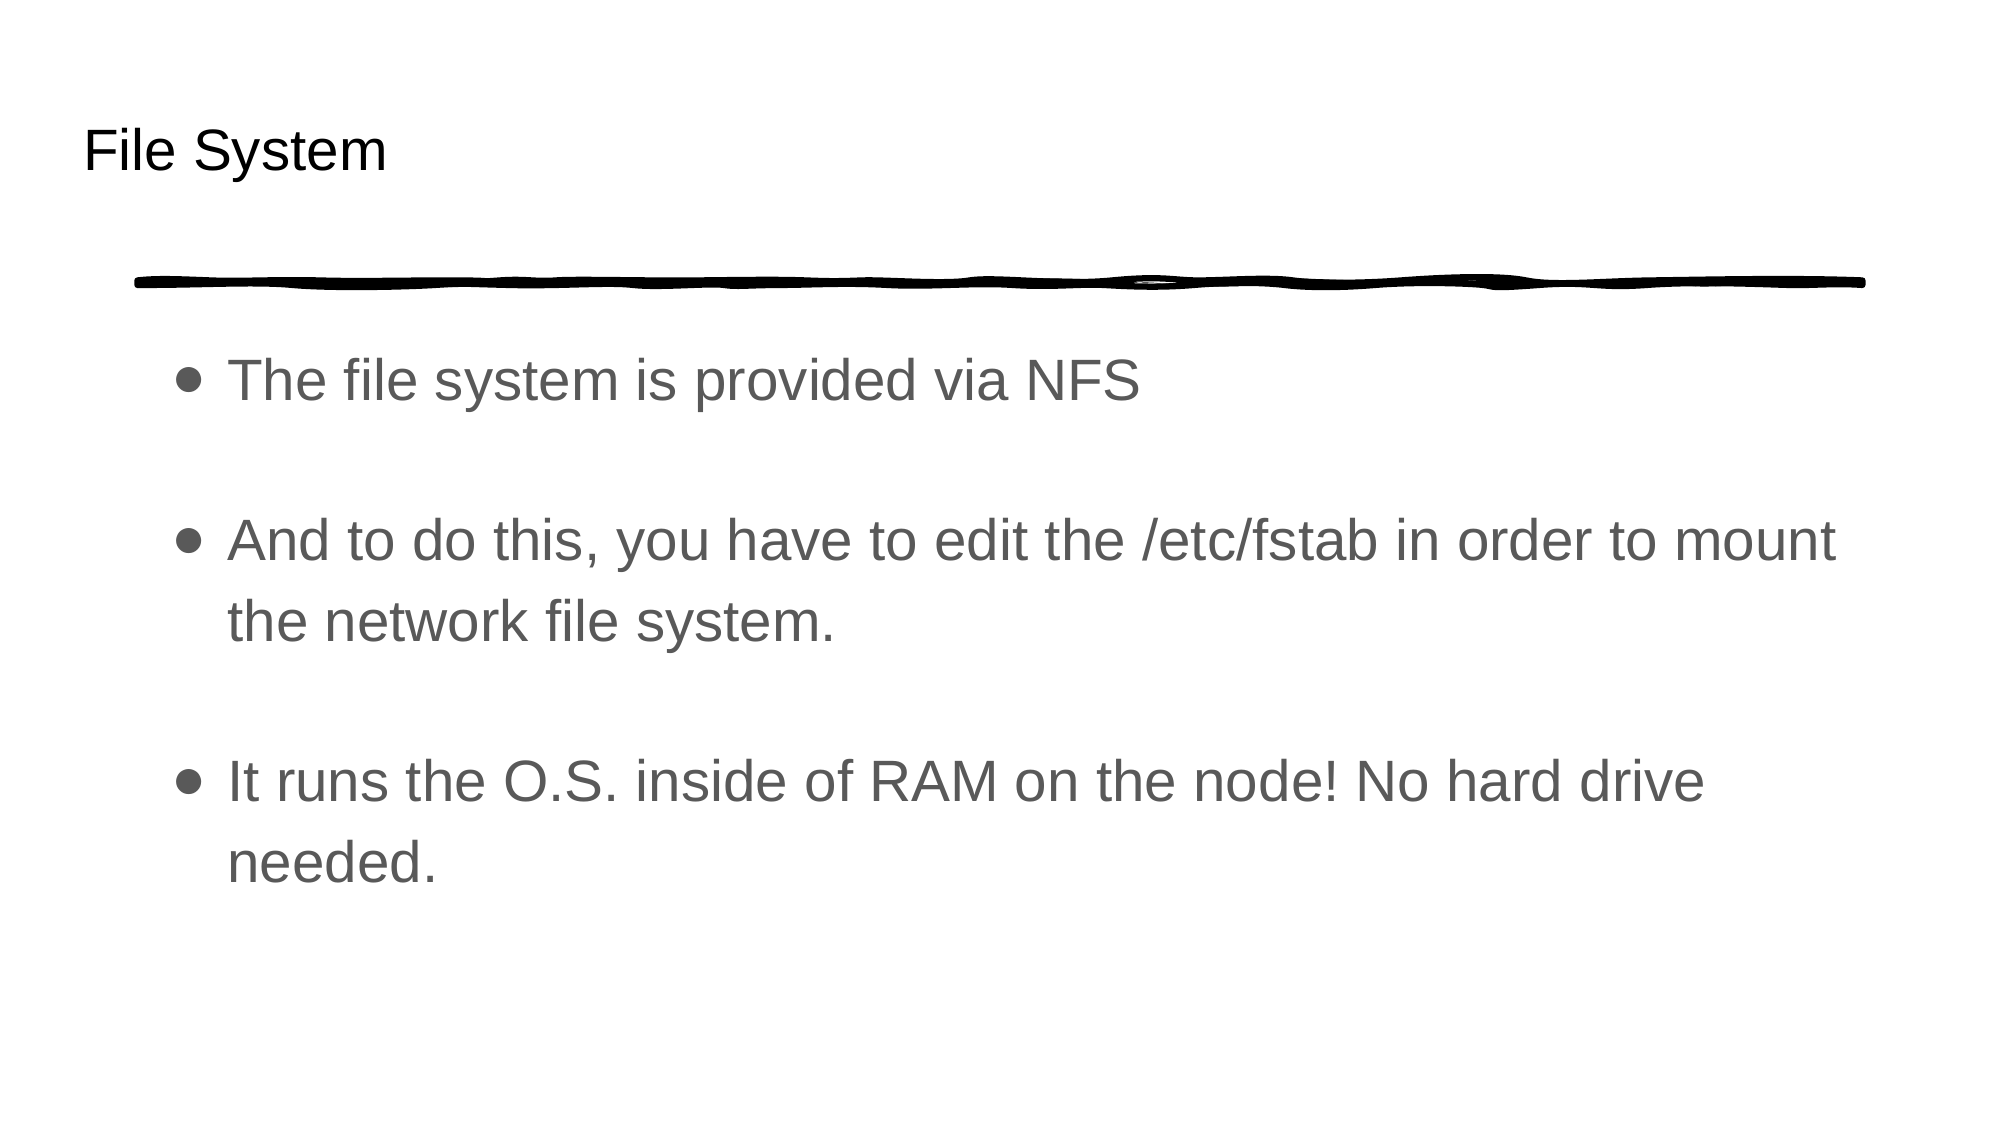

# File System
The file system is provided via NFS
And to do this, you have to edit the /etc/fstab in order to mount the network file system.
It runs the O.S. inside of RAM on the node! No hard drive needed.